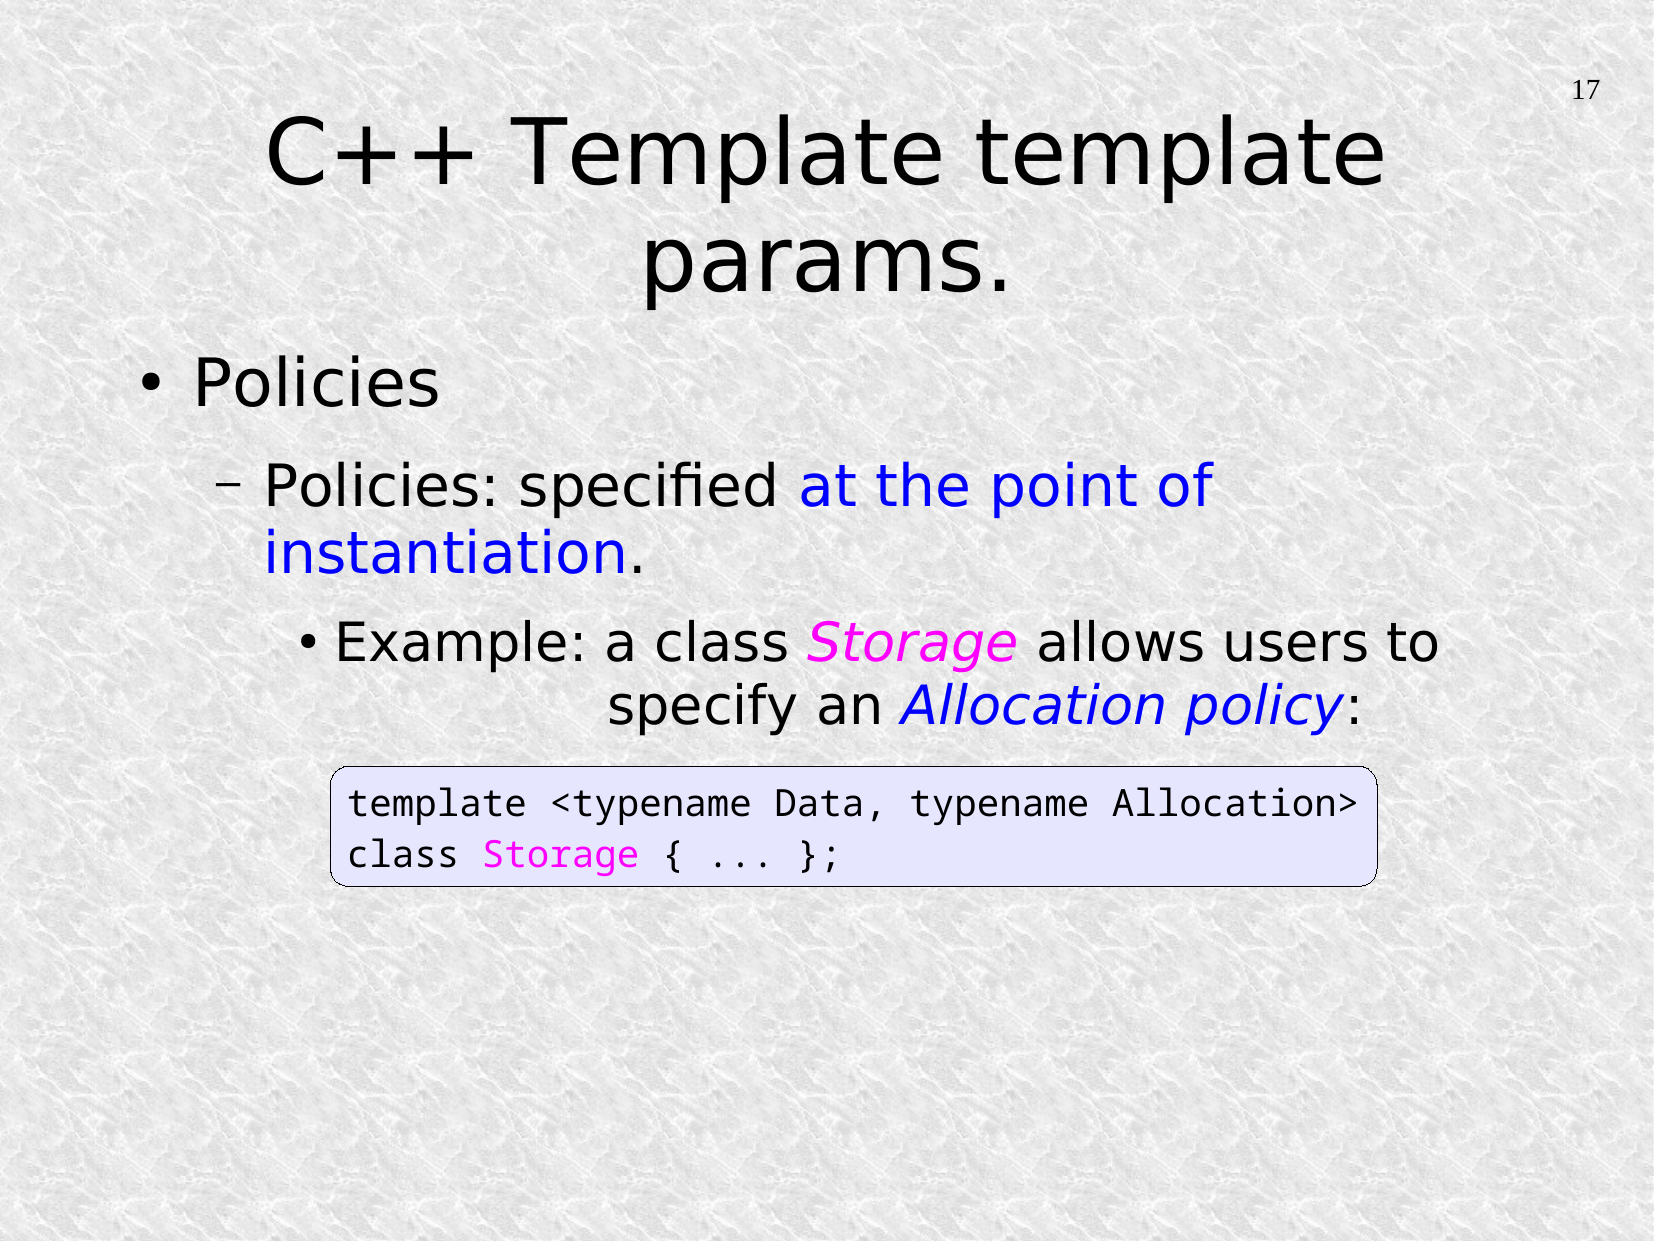

17
# C++ Template template params.
Policies
Policies: specified at the point of instantiation.
Example: a class Storage allows users to
 			 specify an Allocation policy:
template <typename Data, typename Allocation>
class Storage { ... };